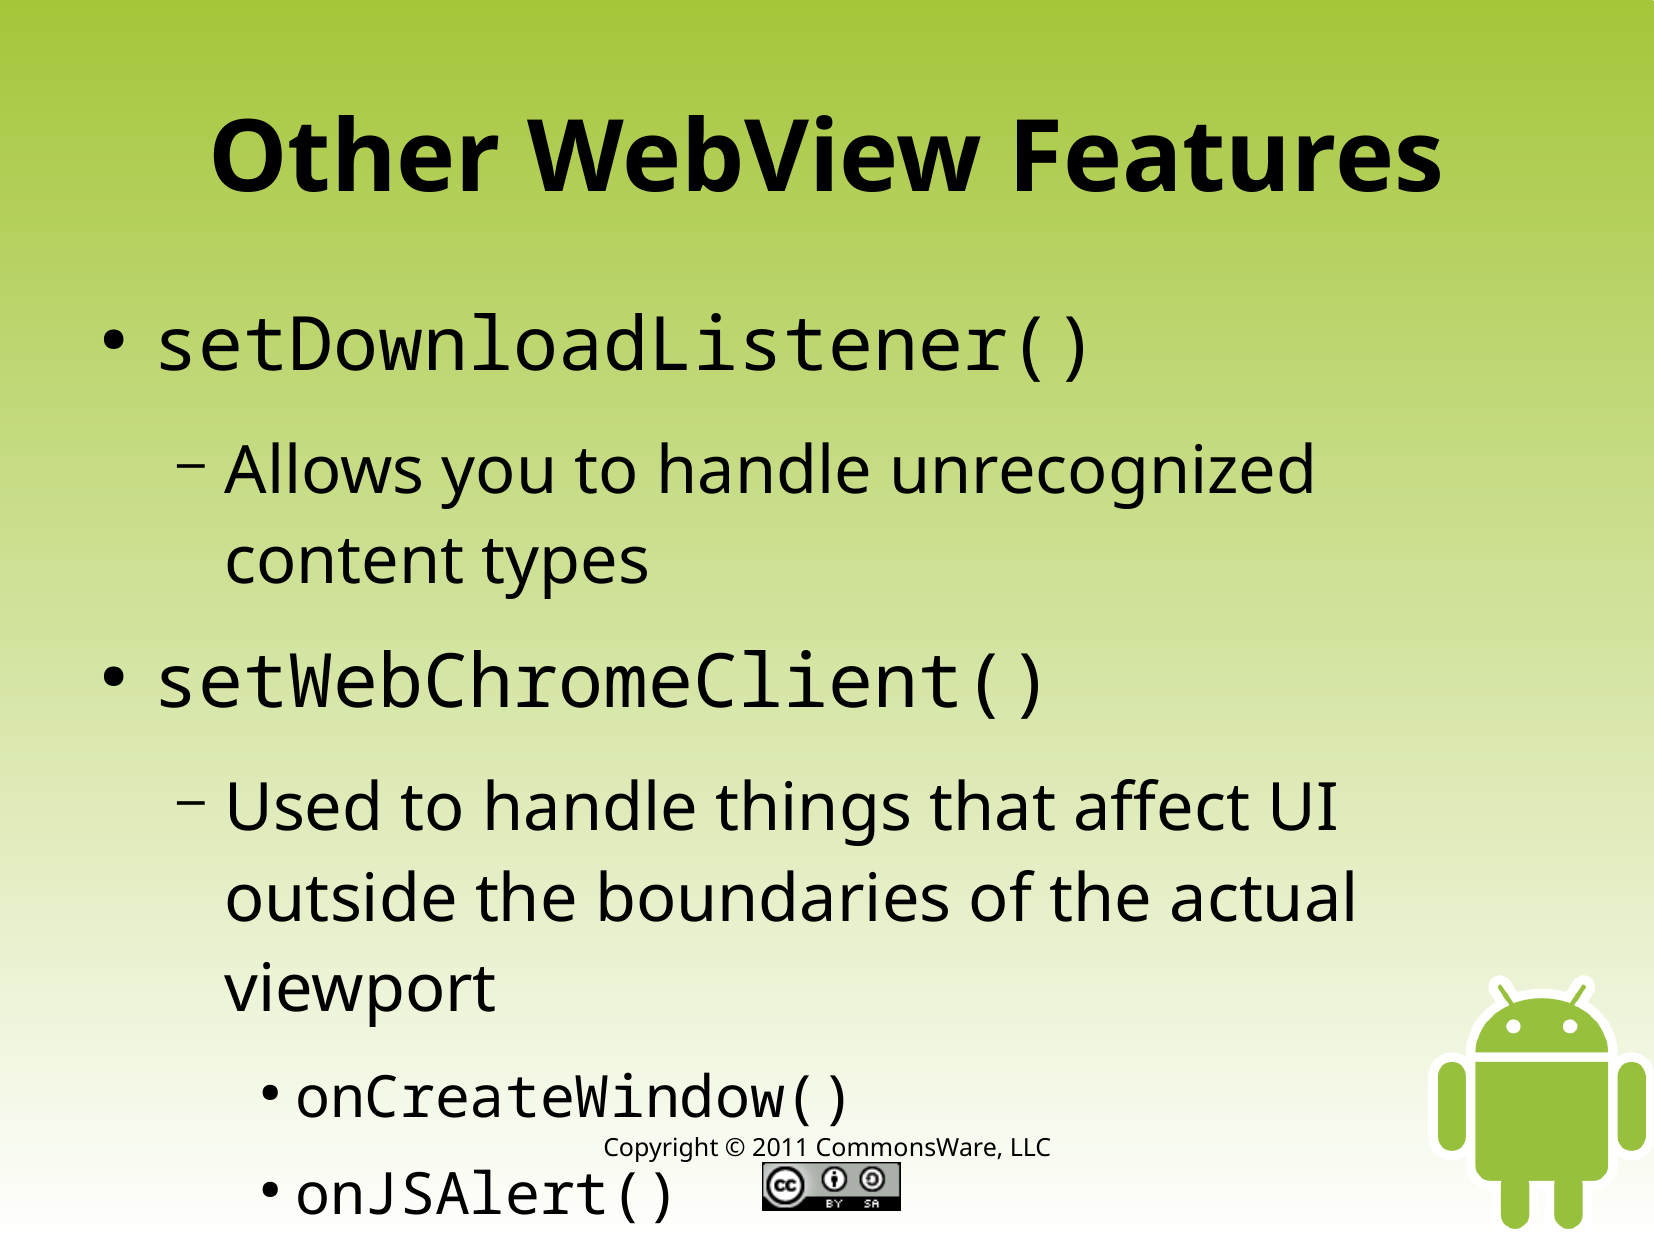

# Other WebView Features
setDownloadListener()
Allows you to handle unrecognized content types
setWebChromeClient()
Used to handle things that affect UI outside the boundaries of the actual viewport
onCreateWindow()
onJSAlert()